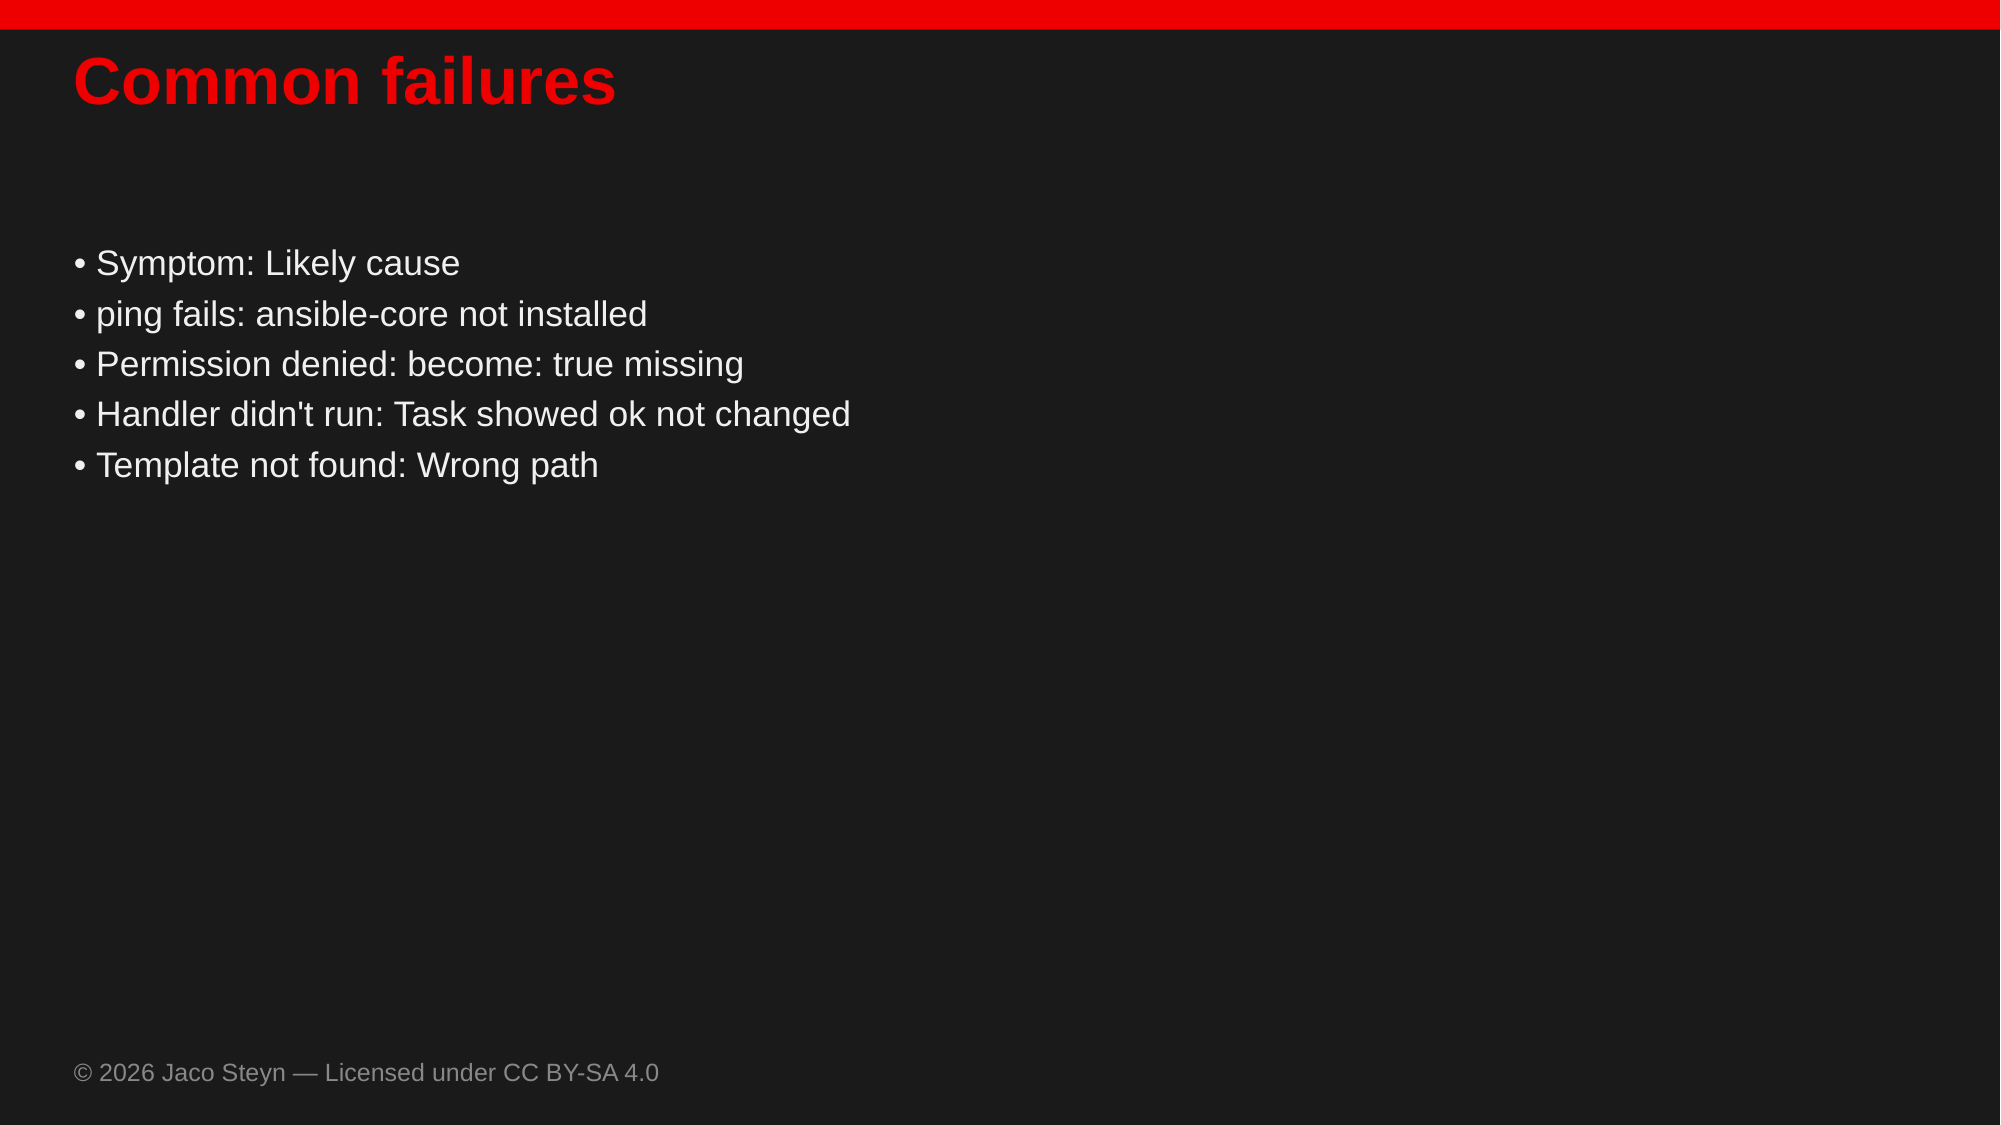

Common failures
• Symptom: Likely cause
• ping fails: ansible-core not installed
• Permission denied: become: true missing
• Handler didn't run: Task showed ok not changed
• Template not found: Wrong path
© 2026 Jaco Steyn — Licensed under CC BY-SA 4.0